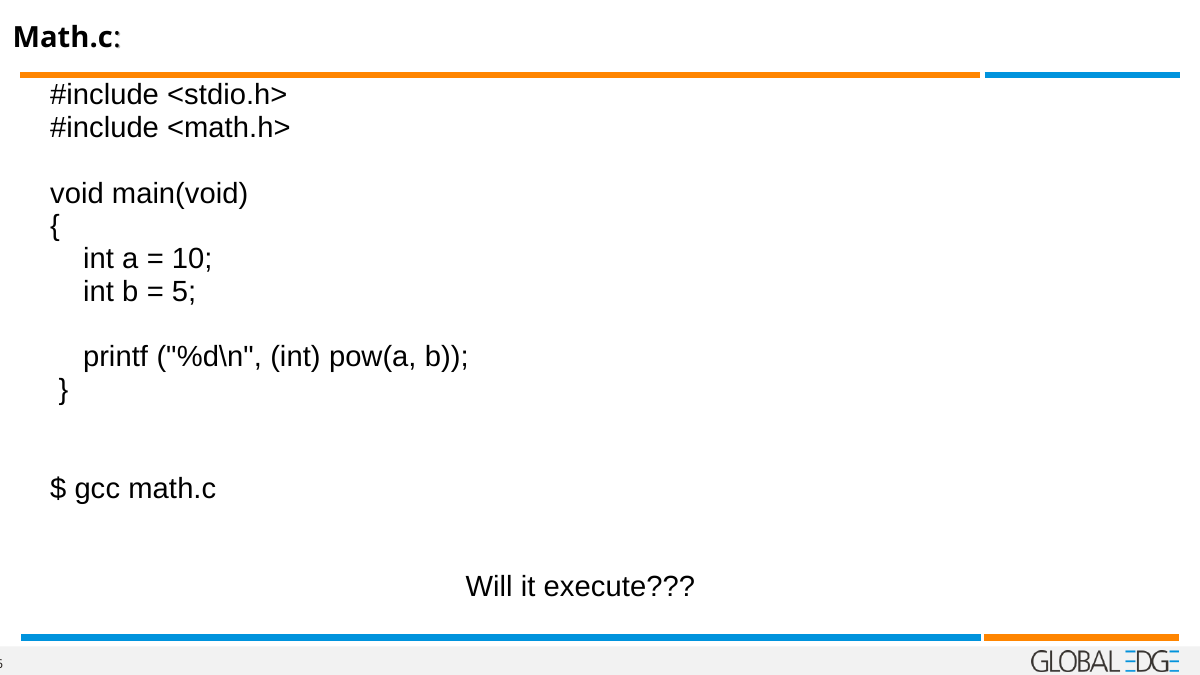

# Math.c:
#include <stdio.h>
#include <math.h>
void main(void)
{
 int a = 10;
 int b = 5;
 printf ("%d\n", (int) pow(a, b));
 }
$ gcc math.c
Will it execute???